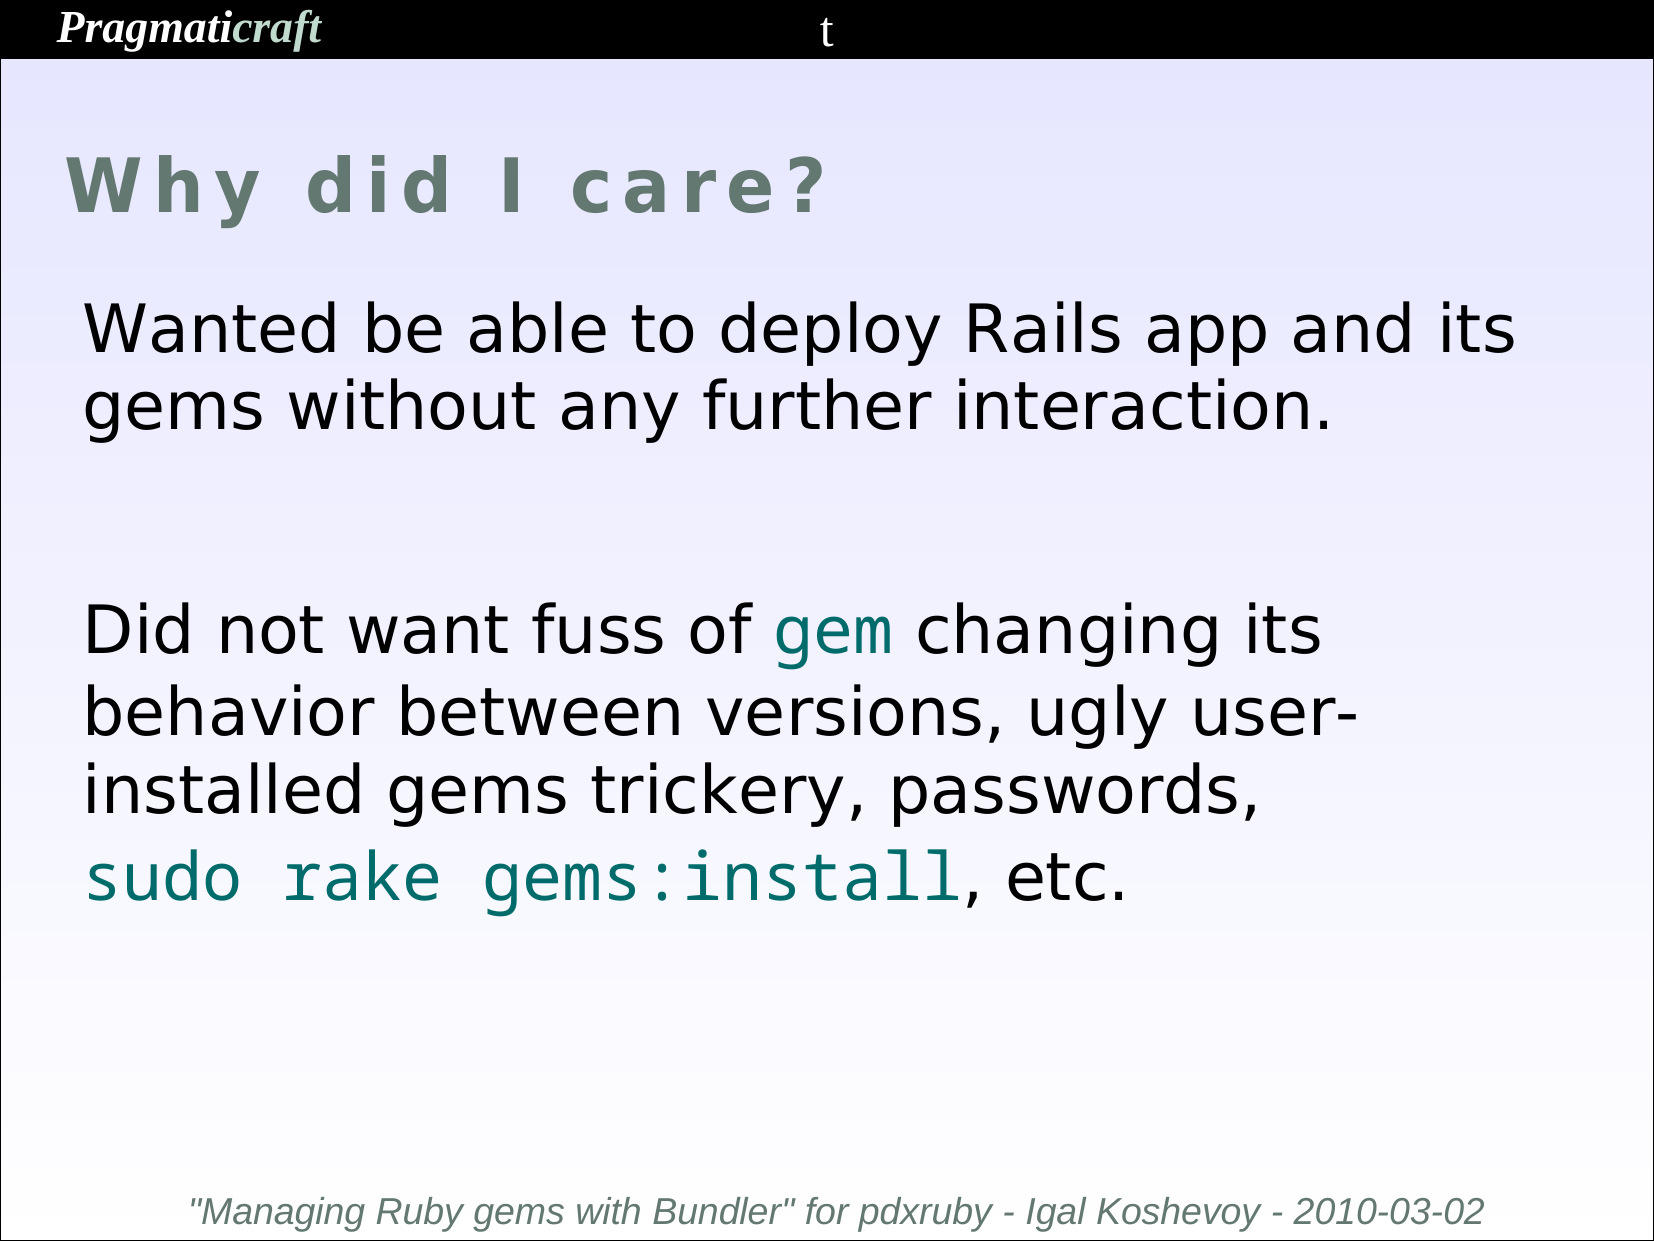

# Why did I care?
Wanted be able to deploy Rails app and its gems without any further interaction.
Did not want fuss of gem changing its behavior between versions, ugly user-installed gems trickery, passwords,
sudo rake gems:install, etc.